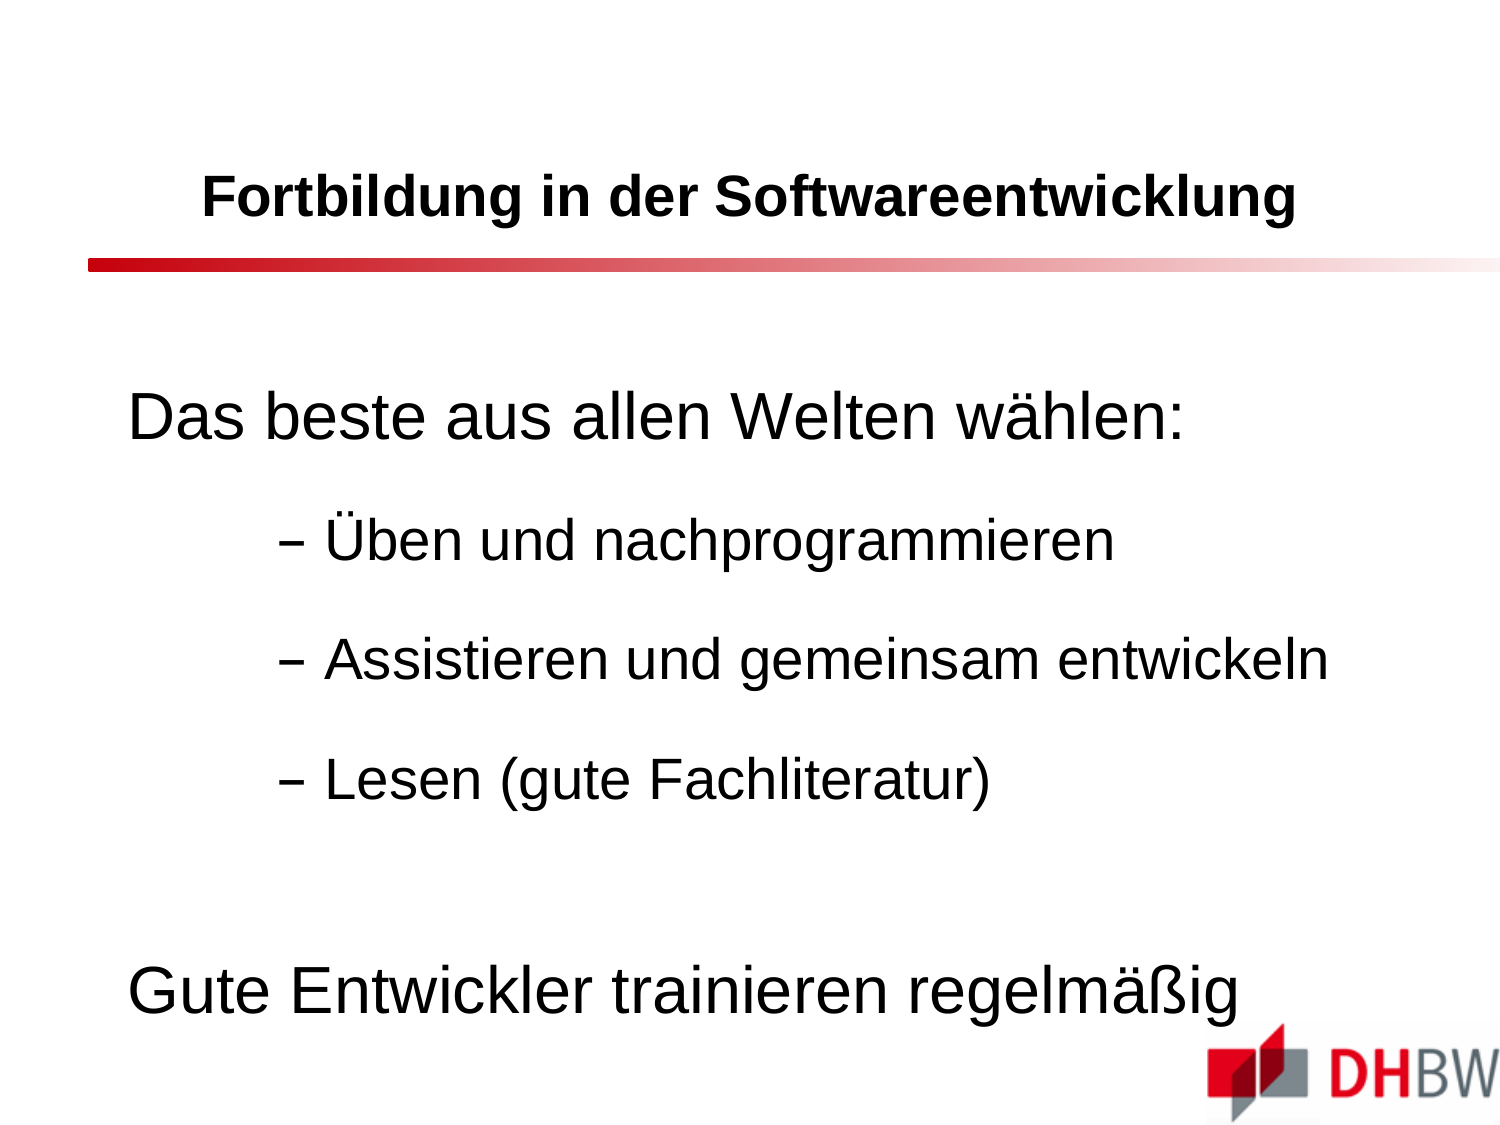

# Fortbildung in der Softwareentwicklung
Das beste aus allen Welten wählen:
Üben und nachprogrammieren
Assistieren und gemeinsam entwickeln
Lesen (gute Fachliteratur)
Gute Entwickler trainieren regelmäßig